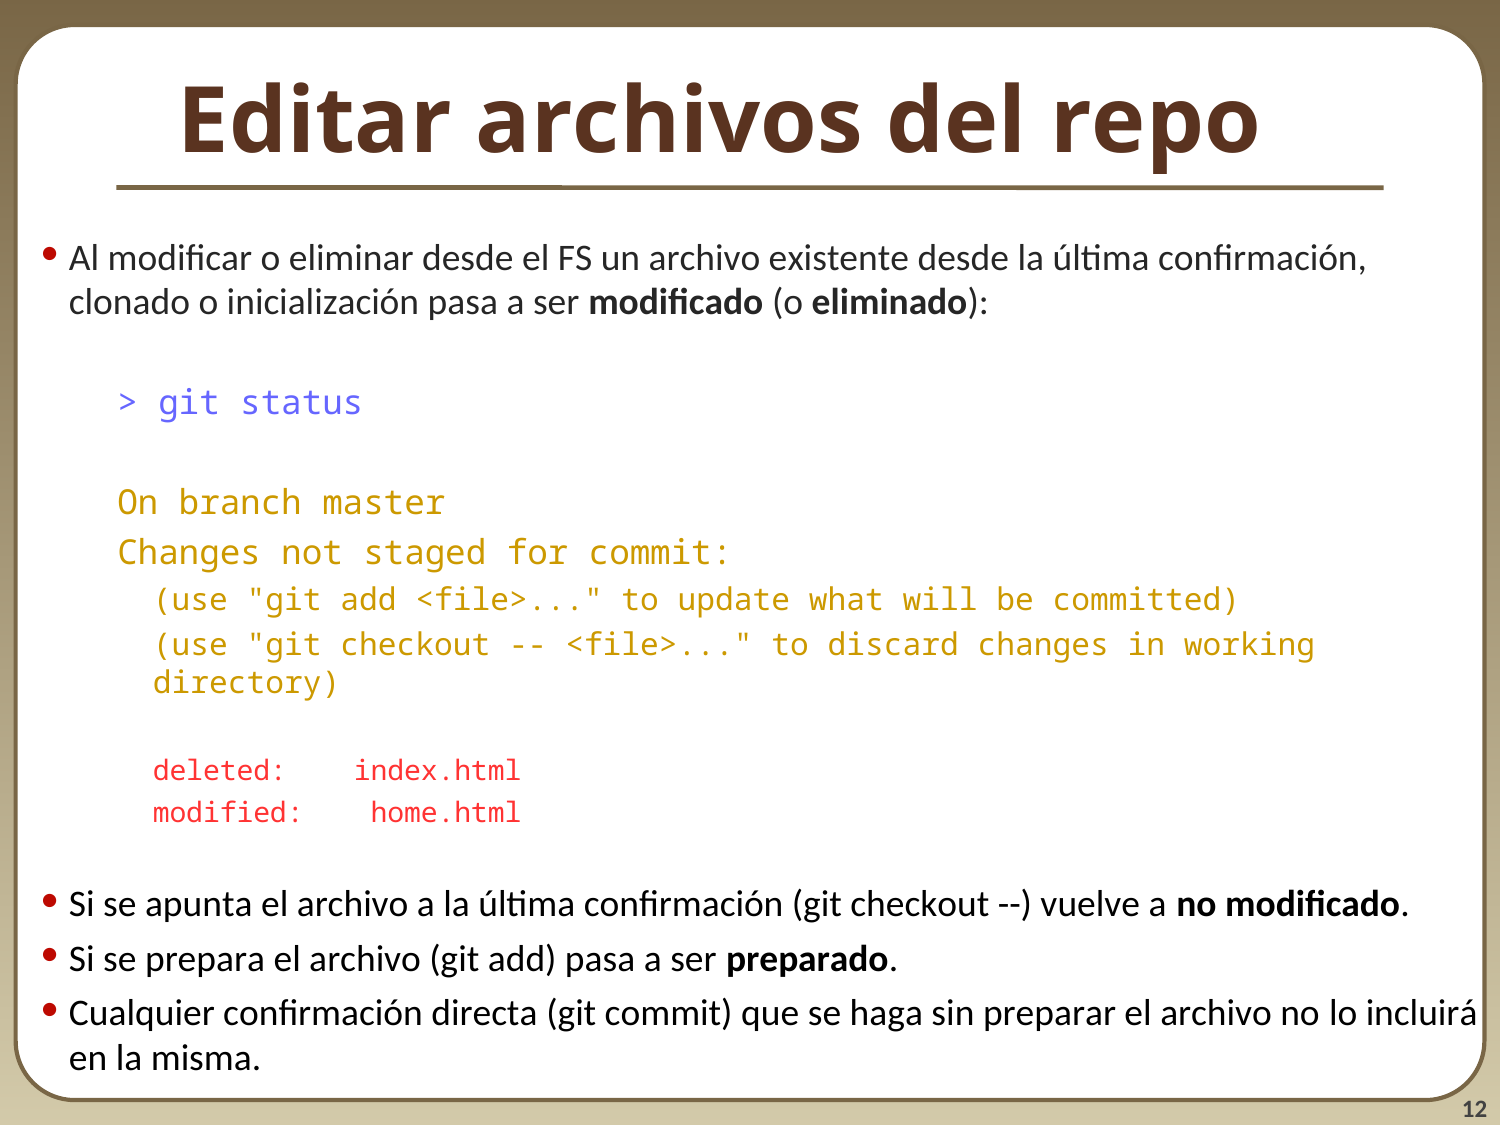

# Editar archivos del repo
Al modificar o eliminar desde el FS un archivo existente desde la última confirmación, clonado o inicialización pasa a ser modificado (o eliminado):
> git status
On branch master
Changes not staged for commit:
(use "git add <file>..." to update what will be committed)
(use "git checkout -- <file>..." to discard changes in working directory)
deleted: index.html
modified: home.html
Si se apunta el archivo a la última confirmación (git checkout --) vuelve a no modificado.
Si se prepara el archivo (git add) pasa a ser preparado.
Cualquier confirmación directa (git commit) que se haga sin preparar el archivo no lo incluirá en la misma.